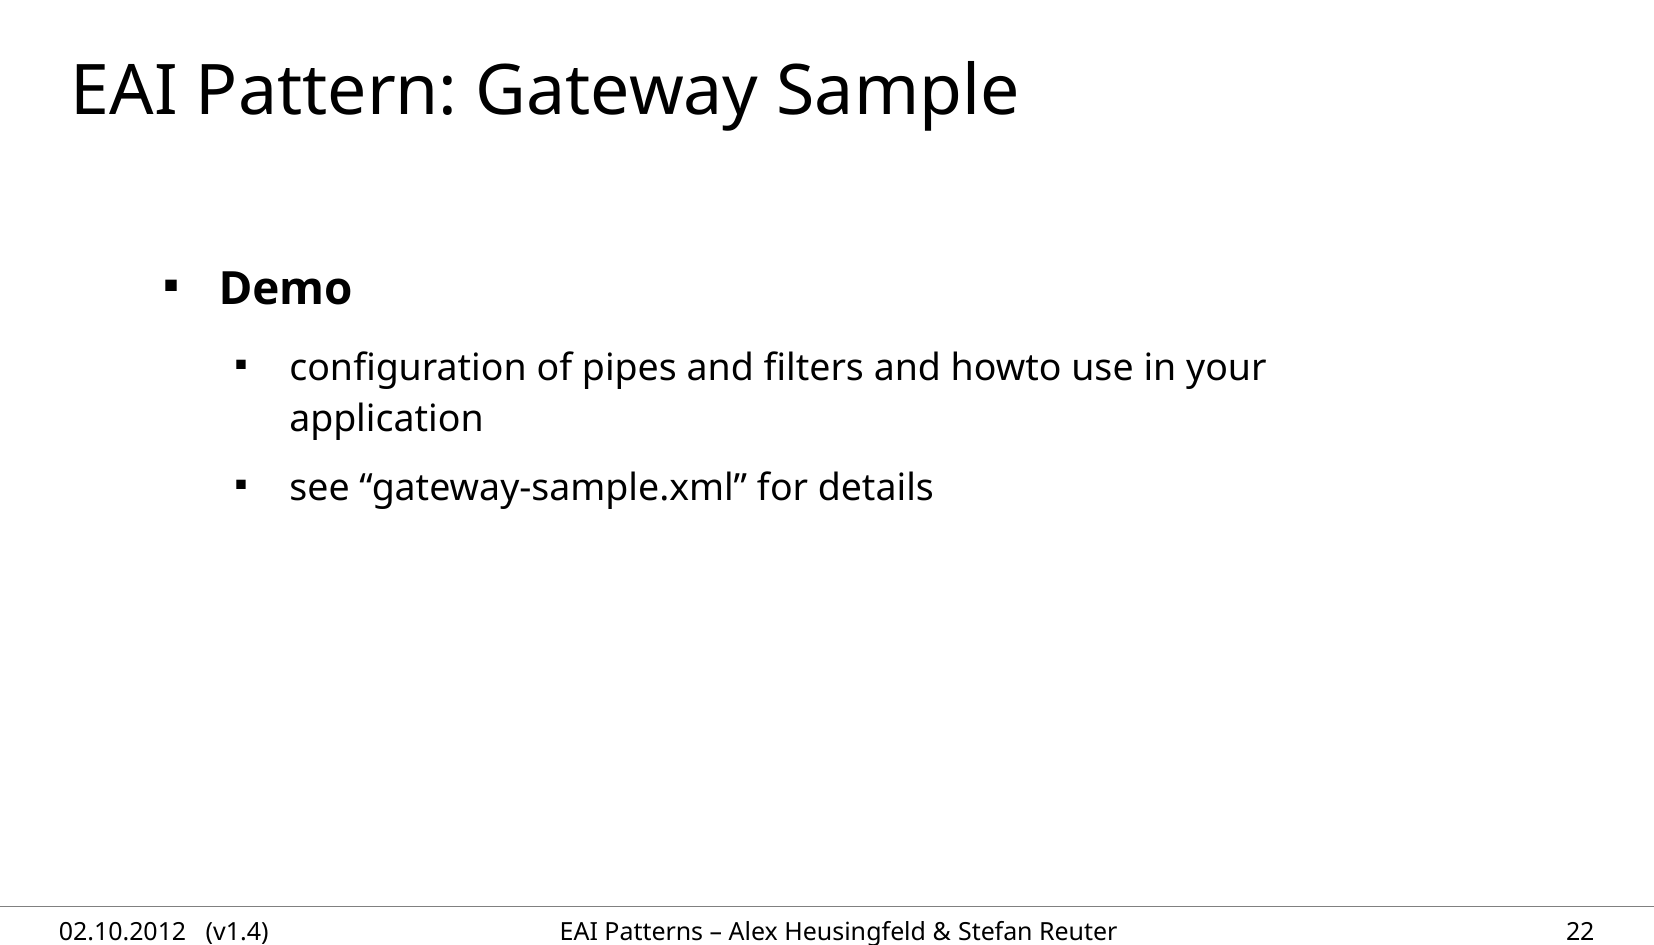

# EAI Pattern: Gateway Sample
Demo
configuration of pipes and filters and howto use in your application
see “gateway-sample.xml” for details
2012-08-30
EAI Patterns - Alex Heusingfeld & Stefan Reuter
22